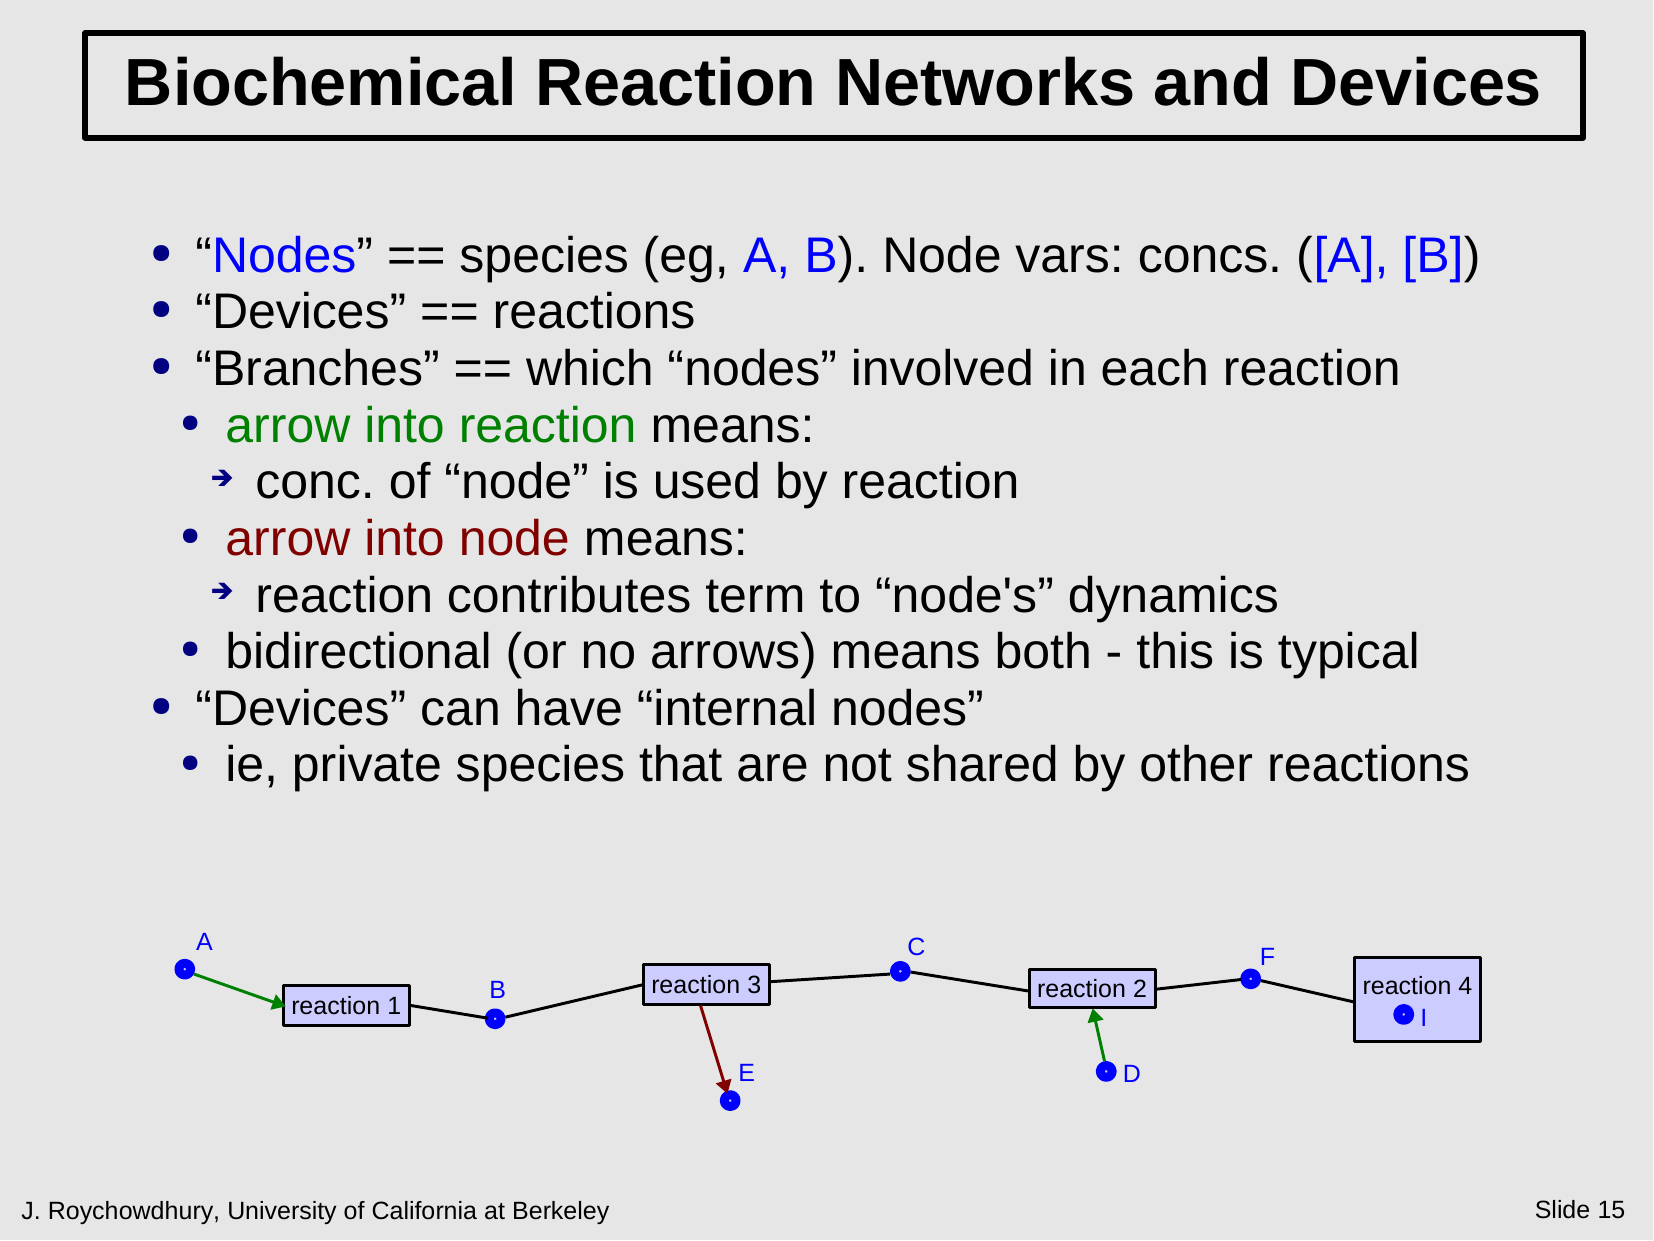

# Biochemical Reaction Networks and Devices
“Nodes” == species (eg, A, B). Node vars: concs. ([A], [B])
“Devices” == reactions
“Branches” == which “nodes” involved in each reaction
arrow into reaction means:
conc. of “node” is used by reaction
arrow into node means:
reaction contributes term to “node's” dynamics
bidirectional (or no arrows) means both - this is typical
“Devices” can have “internal nodes”
ie, private species that are not shared by other reactions
A
C
F
reaction 4
reaction 3
reaction 2
B
reaction 1
I
E
D